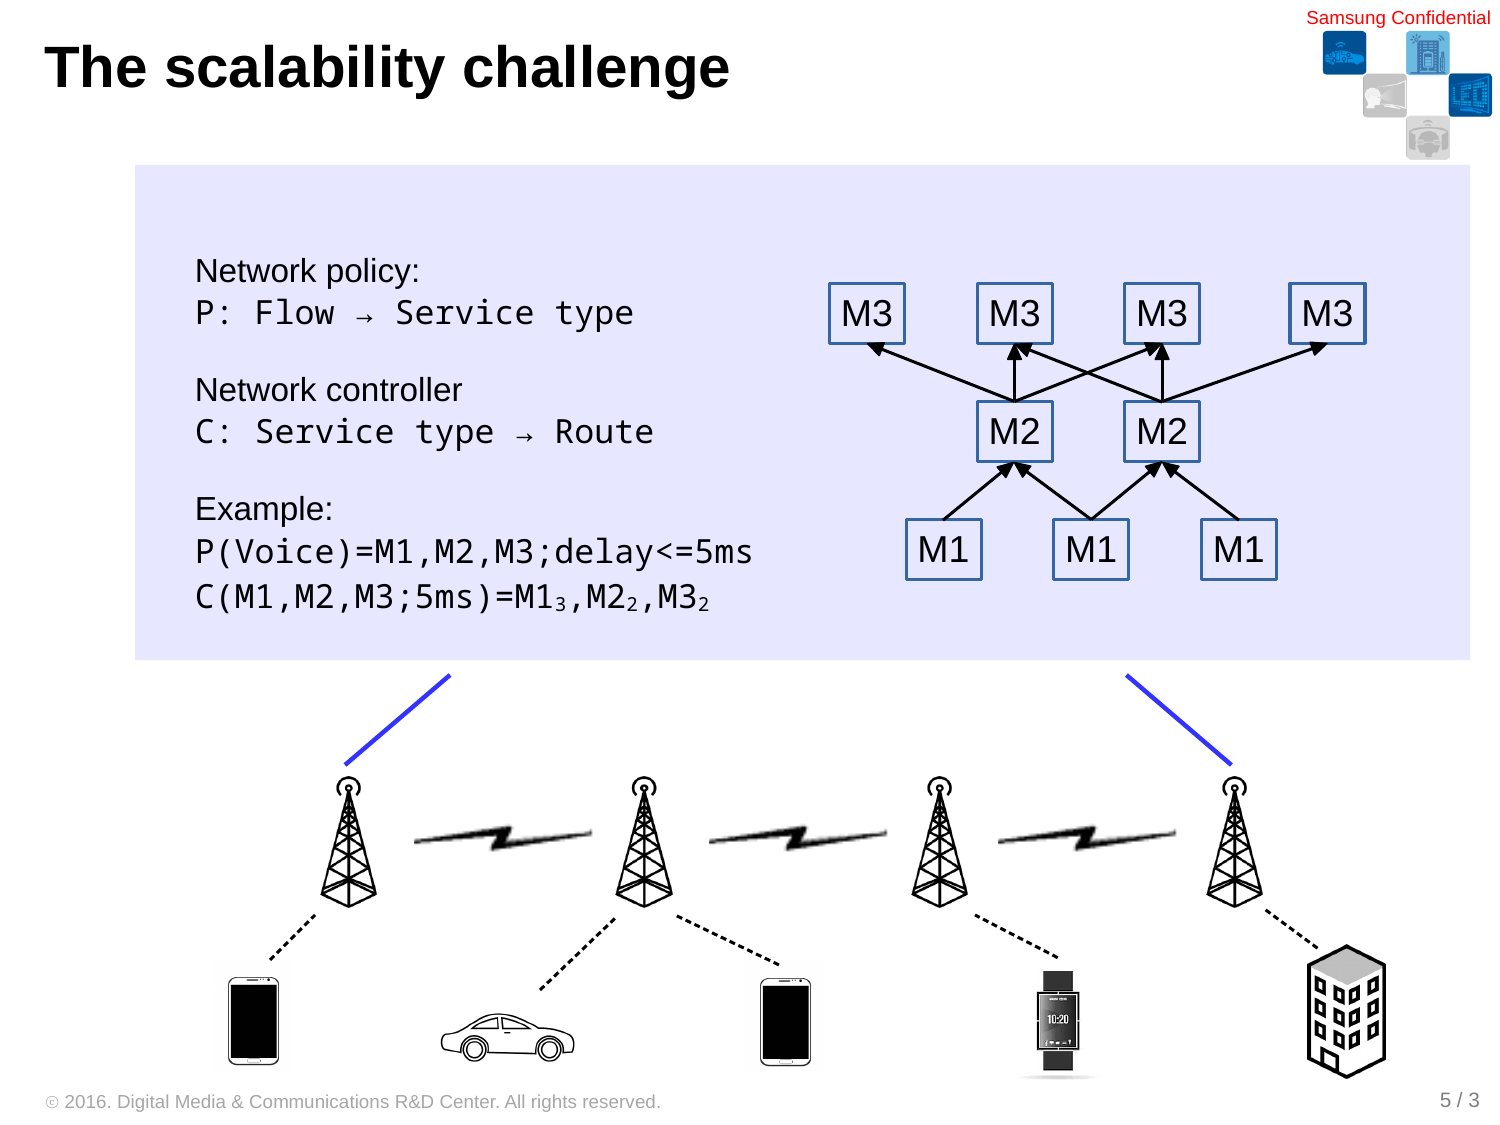

# The scalability challenge
Network policy:
P: Flow → Service type
Network controller
C: Service type → Route
Example:
P(Voice)=M1,M2,M3;delay<=5ms
C(M1,M2,M3;5ms)=M13,M22,M32
M3
M3
M3
M3
M2
M2
M1
M1
M1